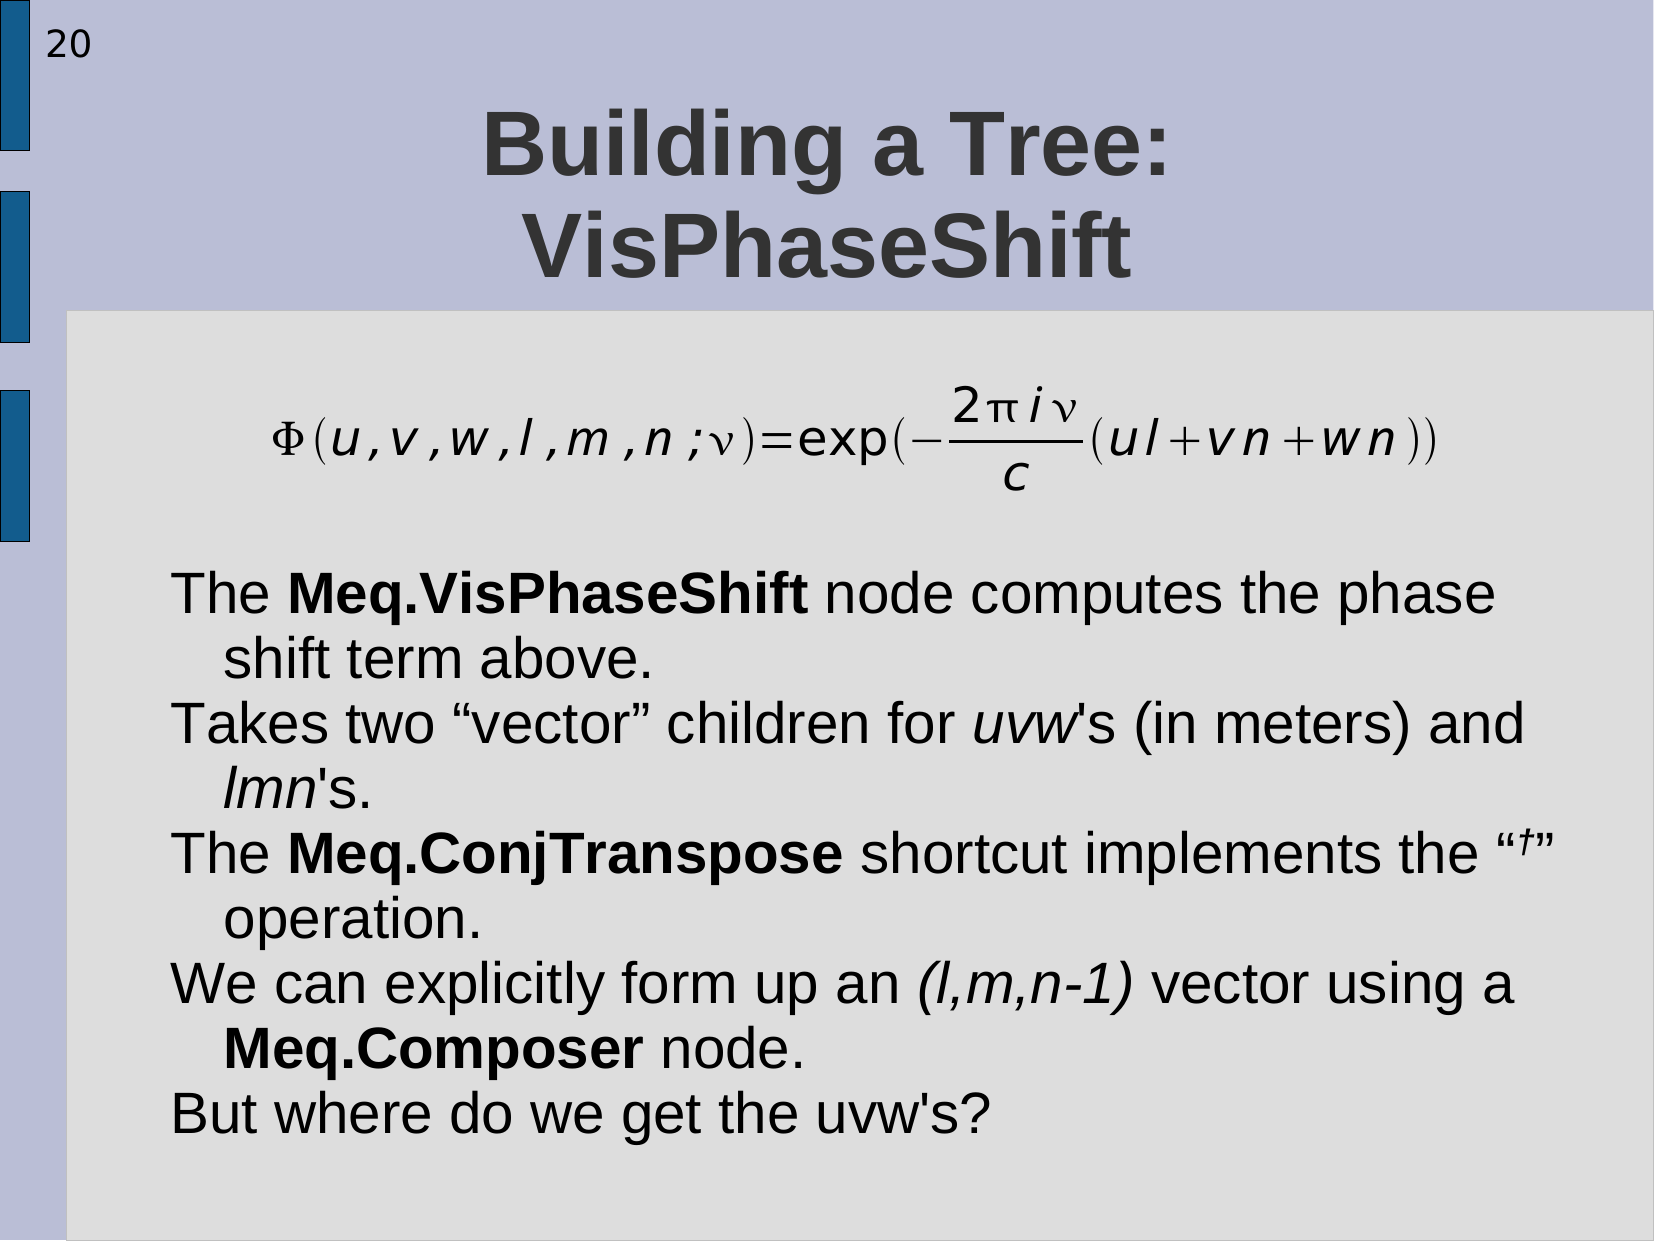

# Building a Tree: VisPhaseShift
The Meq.VisPhaseShift node computes the phase shift term above.
Takes two “vector” children for uvw's (in meters) and lmn's.
The Meq.ConjTranspose shortcut implements the “†” operation.
We can explicitly form up an (l,m,n-1) vector using a Meq.Composer node.
But where do we get the uvw's?